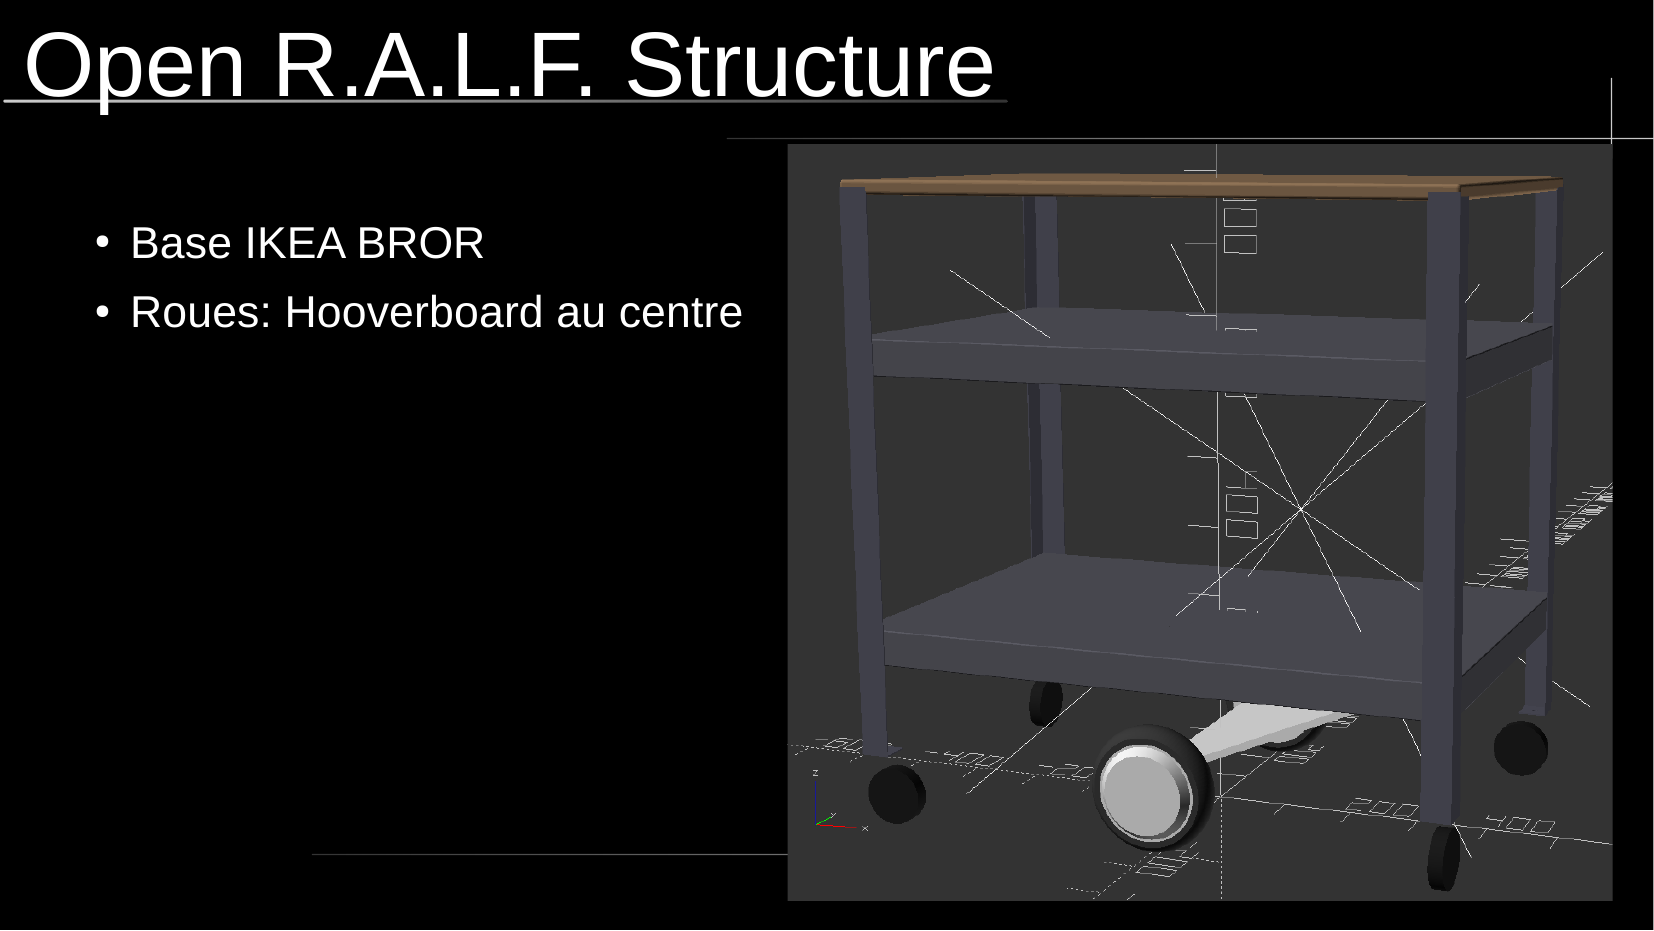

# Open R.A.L.F. Structure
Base IKEA BROR
Roues: Hooverboard au centre
5